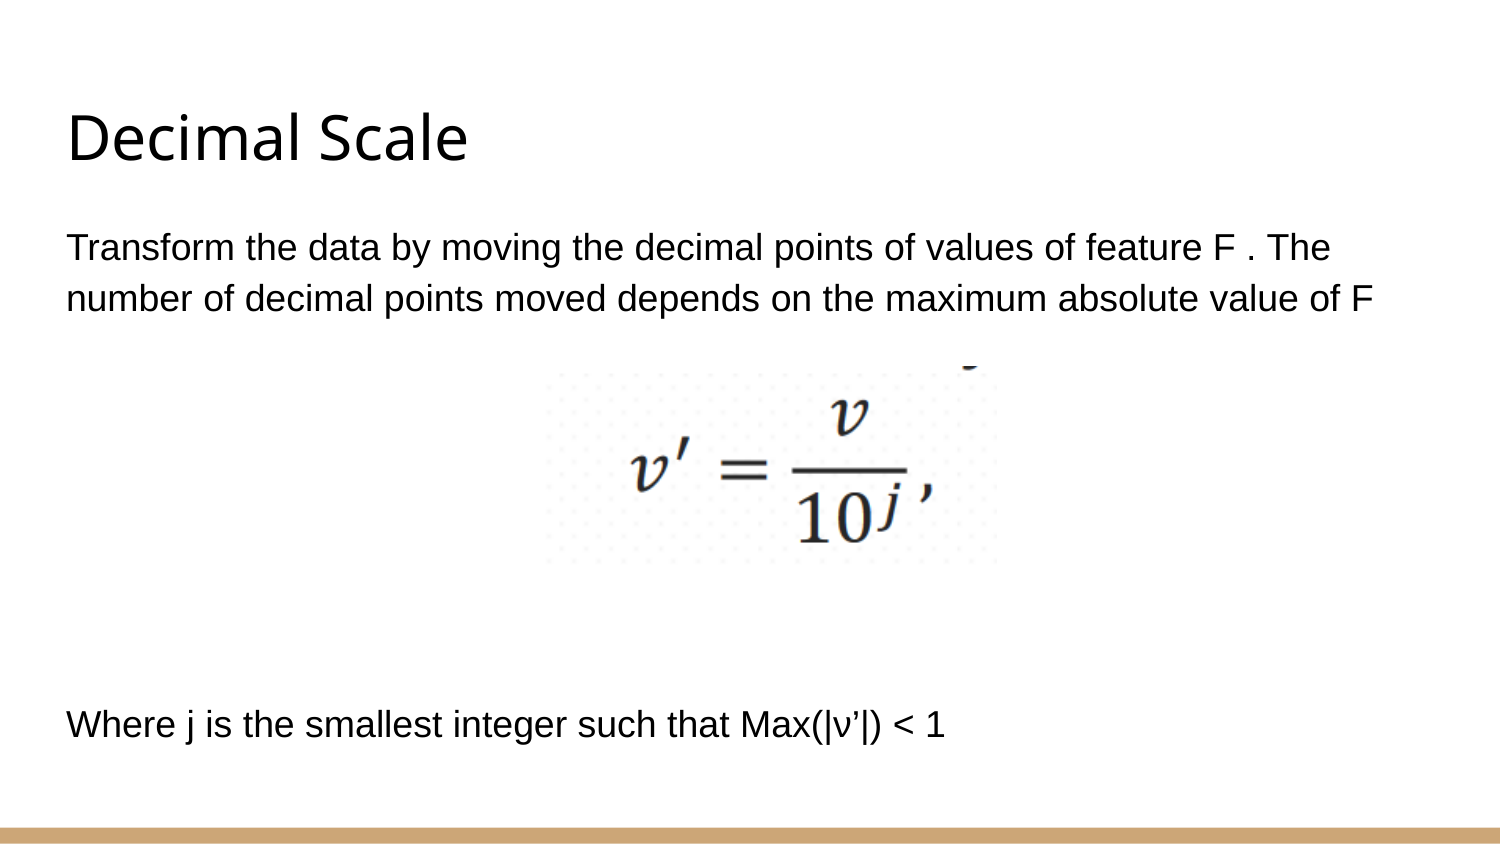

# Decimal Scale
Transform the data by moving the decimal points of values of feature F . The number of decimal points moved depends on the maximum absolute value of F
Where j is the smallest integer such that Max(|ν’|) < 1